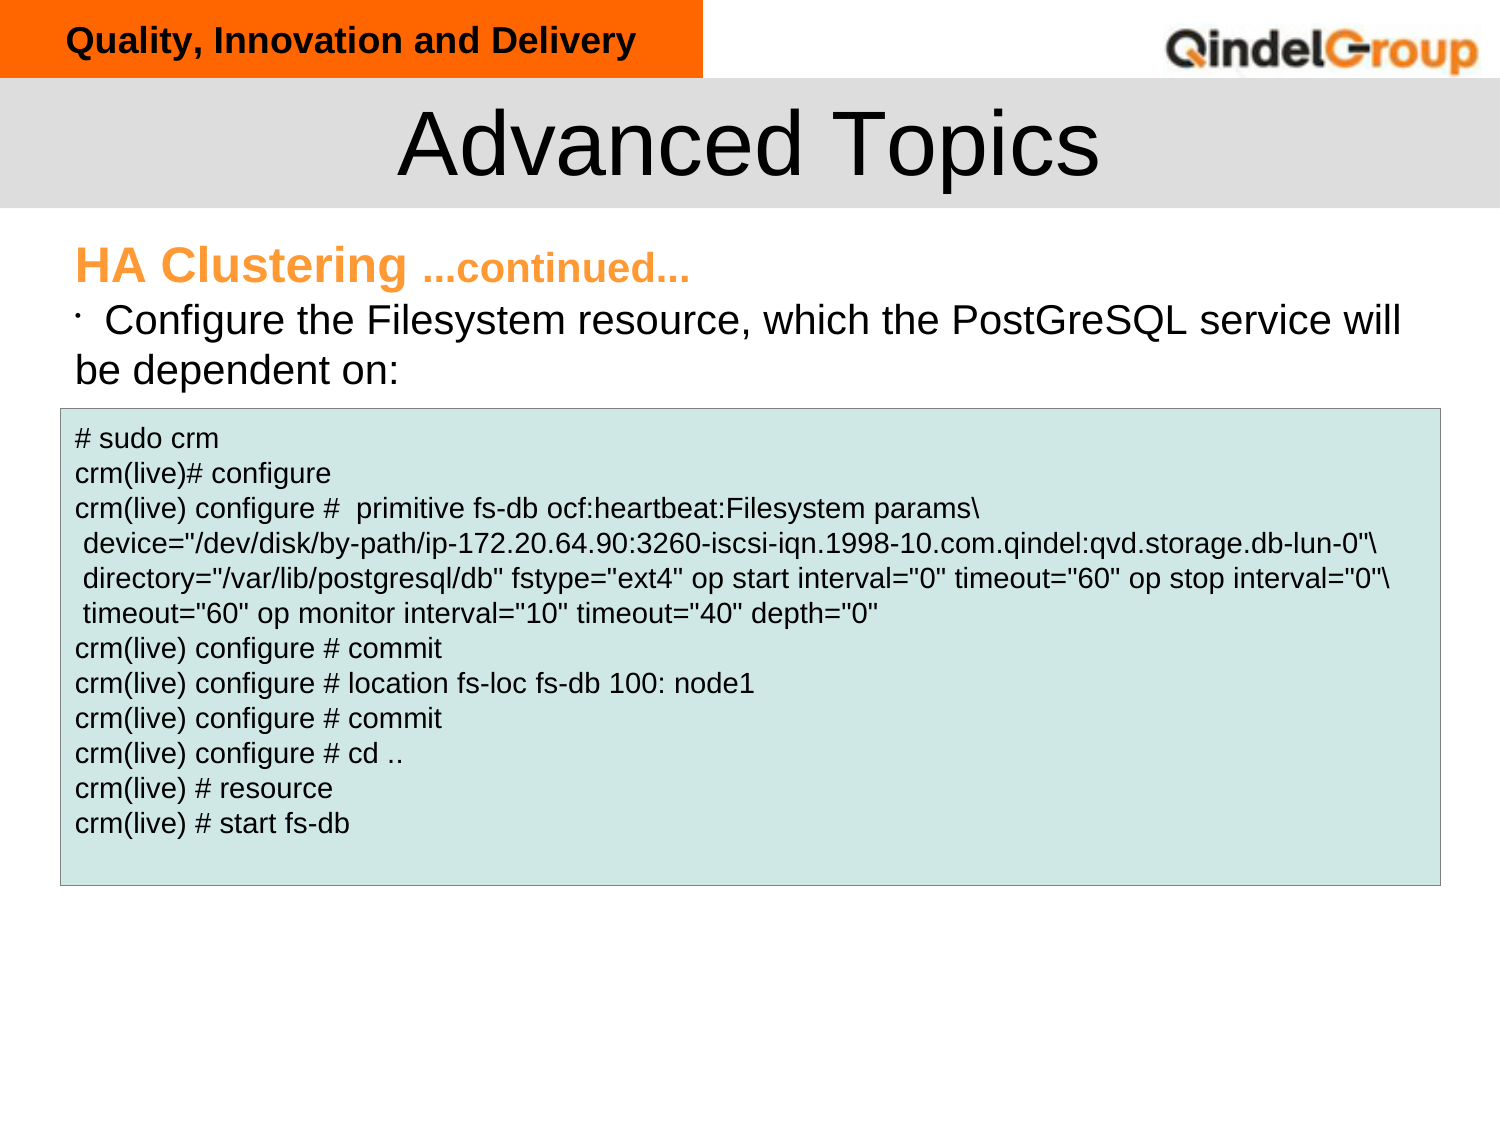

# Advanced Topics
HA Clustering ...continued...
 Configure the Filesystem resource, which the PostGreSQL service will be dependent on:
# sudo crm crm(live)# configure
crm(live) configure # primitive fs-db ocf:heartbeat:Filesystem params\
 device="/dev/disk/by-path/ip-172.20.64.90:3260-iscsi-iqn.1998-10.com.qindel:qvd.storage.db-lun-0"\
 directory="/var/lib/postgresql/db" fstype="ext4" op start interval="0" timeout="60" op stop interval="0"\
 timeout="60" op monitor interval="10" timeout="40" depth="0"
crm(live) configure # commit
crm(live) configure # location fs-loc fs-db 100: node1
crm(live) configure # commit
crm(live) configure # cd ..
crm(live) # resource
crm(live) # start fs-db